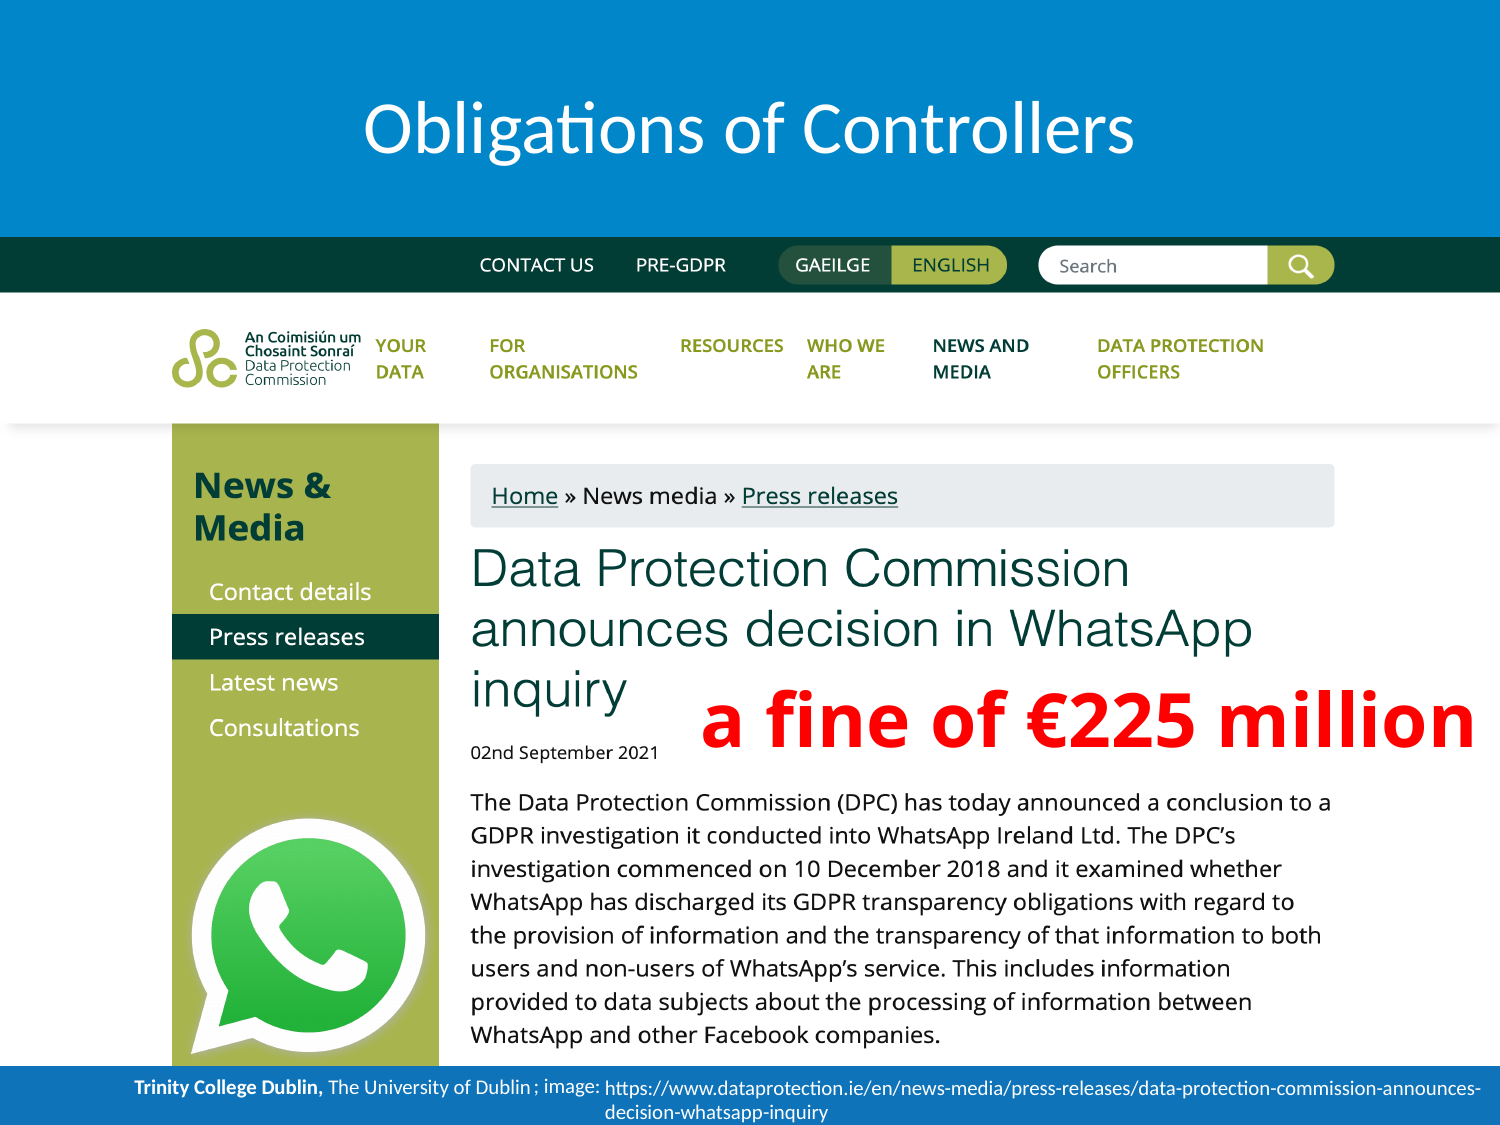

Obligations of Controllers
a fine of €225 million
; image:
https://www.dataprotection.ie/en/news-media/press-releases/data-protection-commission-announces-decision-whatsapp-inquiry